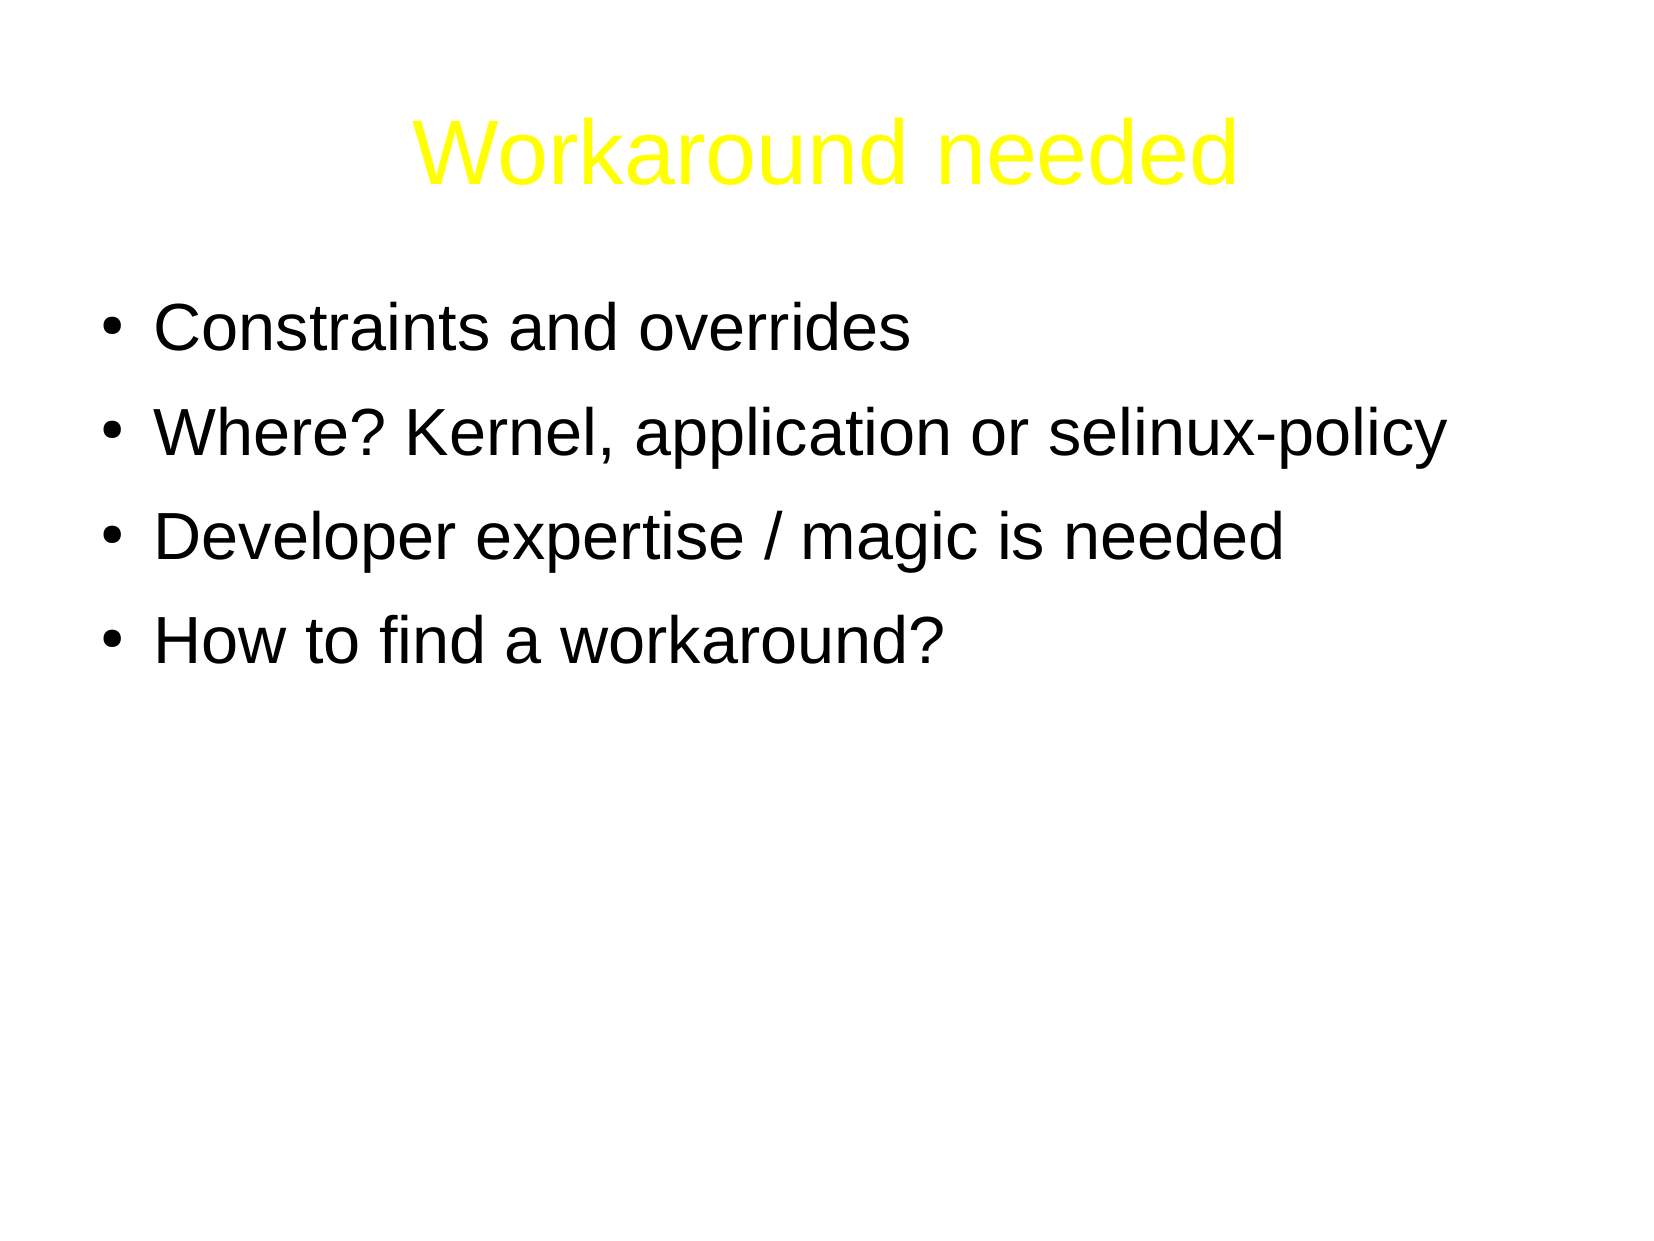

# Workaround needed
Constraints and overrides
Where? Kernel, application or selinux-policy
Developer expertise / magic is needed
How to find a workaround?